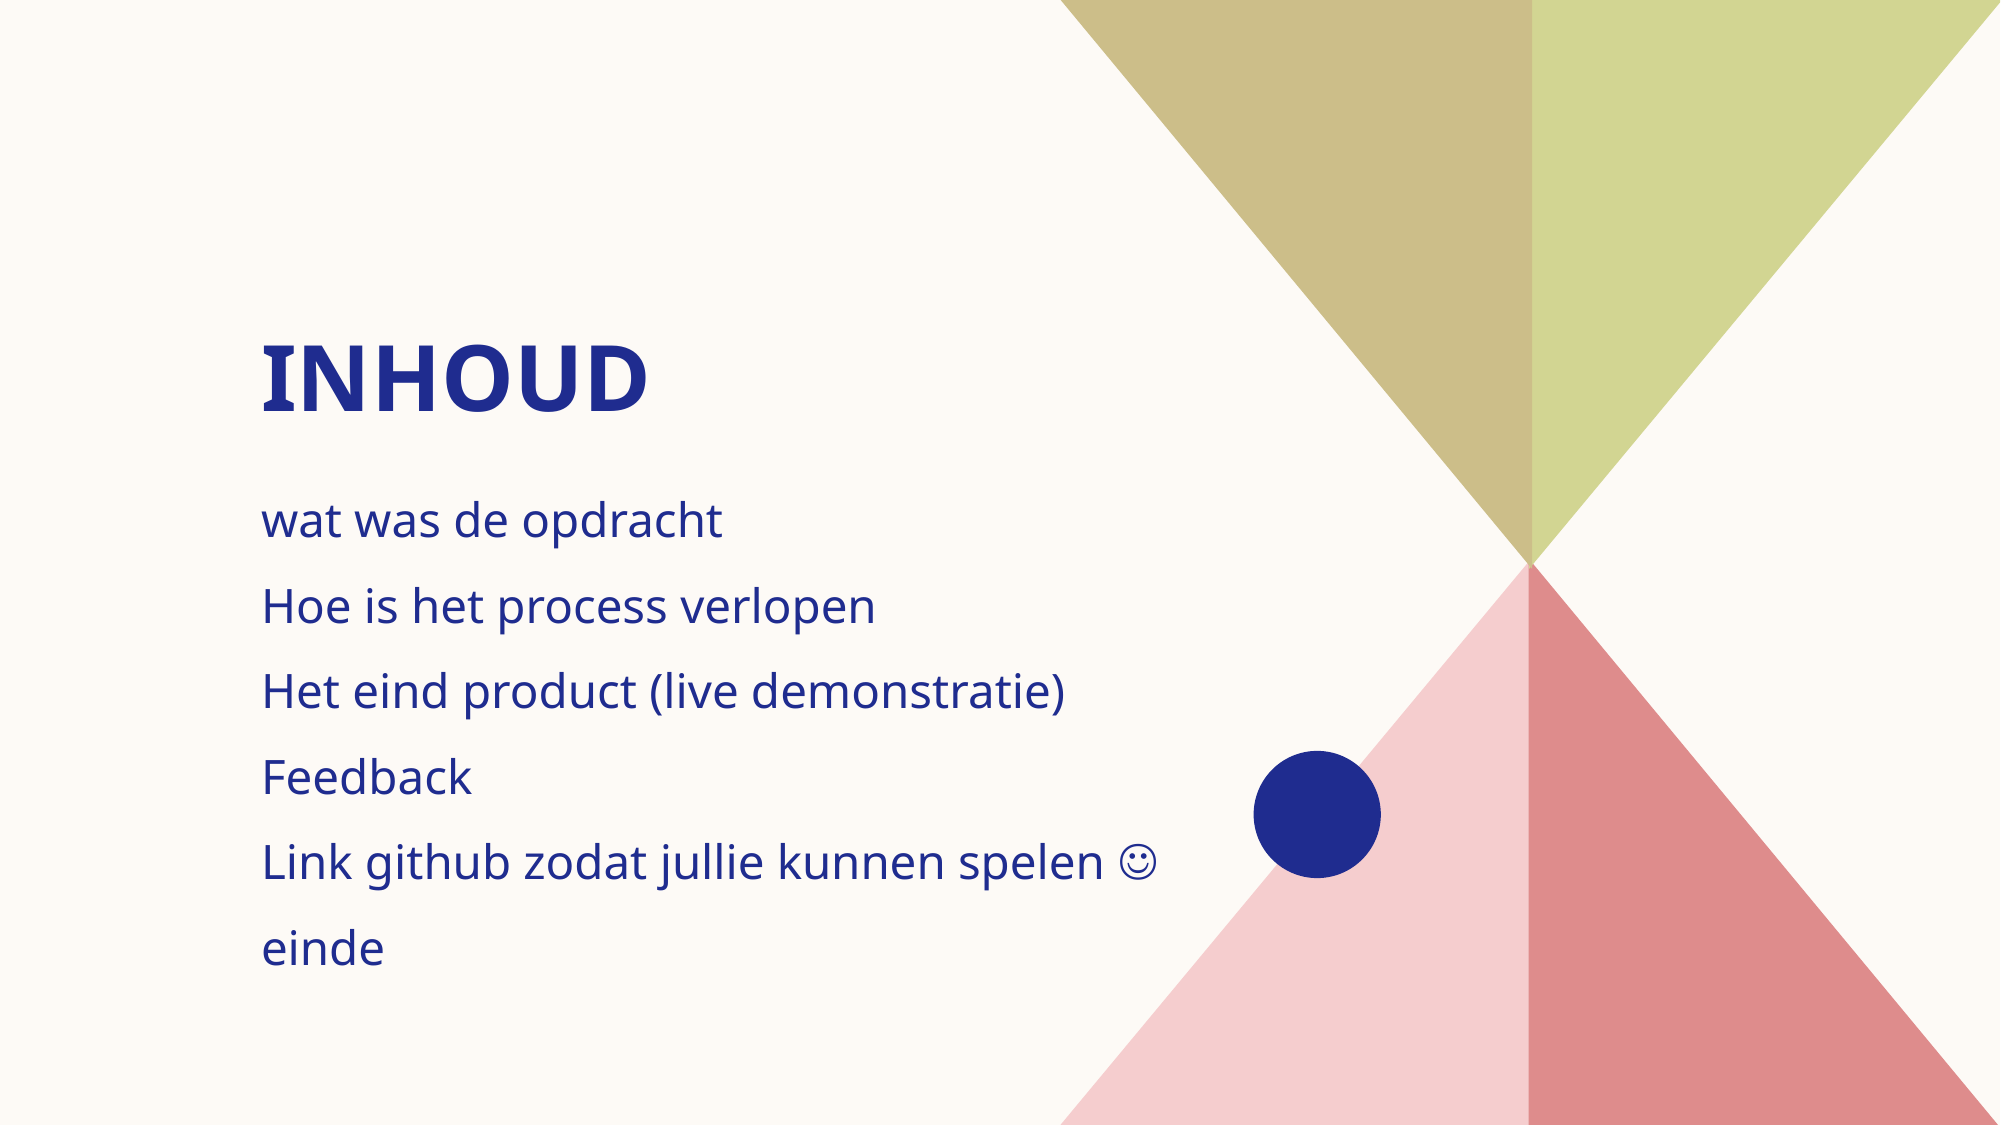

# inhoud
wat was de opdracht
Hoe is het process verlopen
Het eind product (live demonstratie)
Feedback
Link github zodat jullie kunnen spelen 
einde